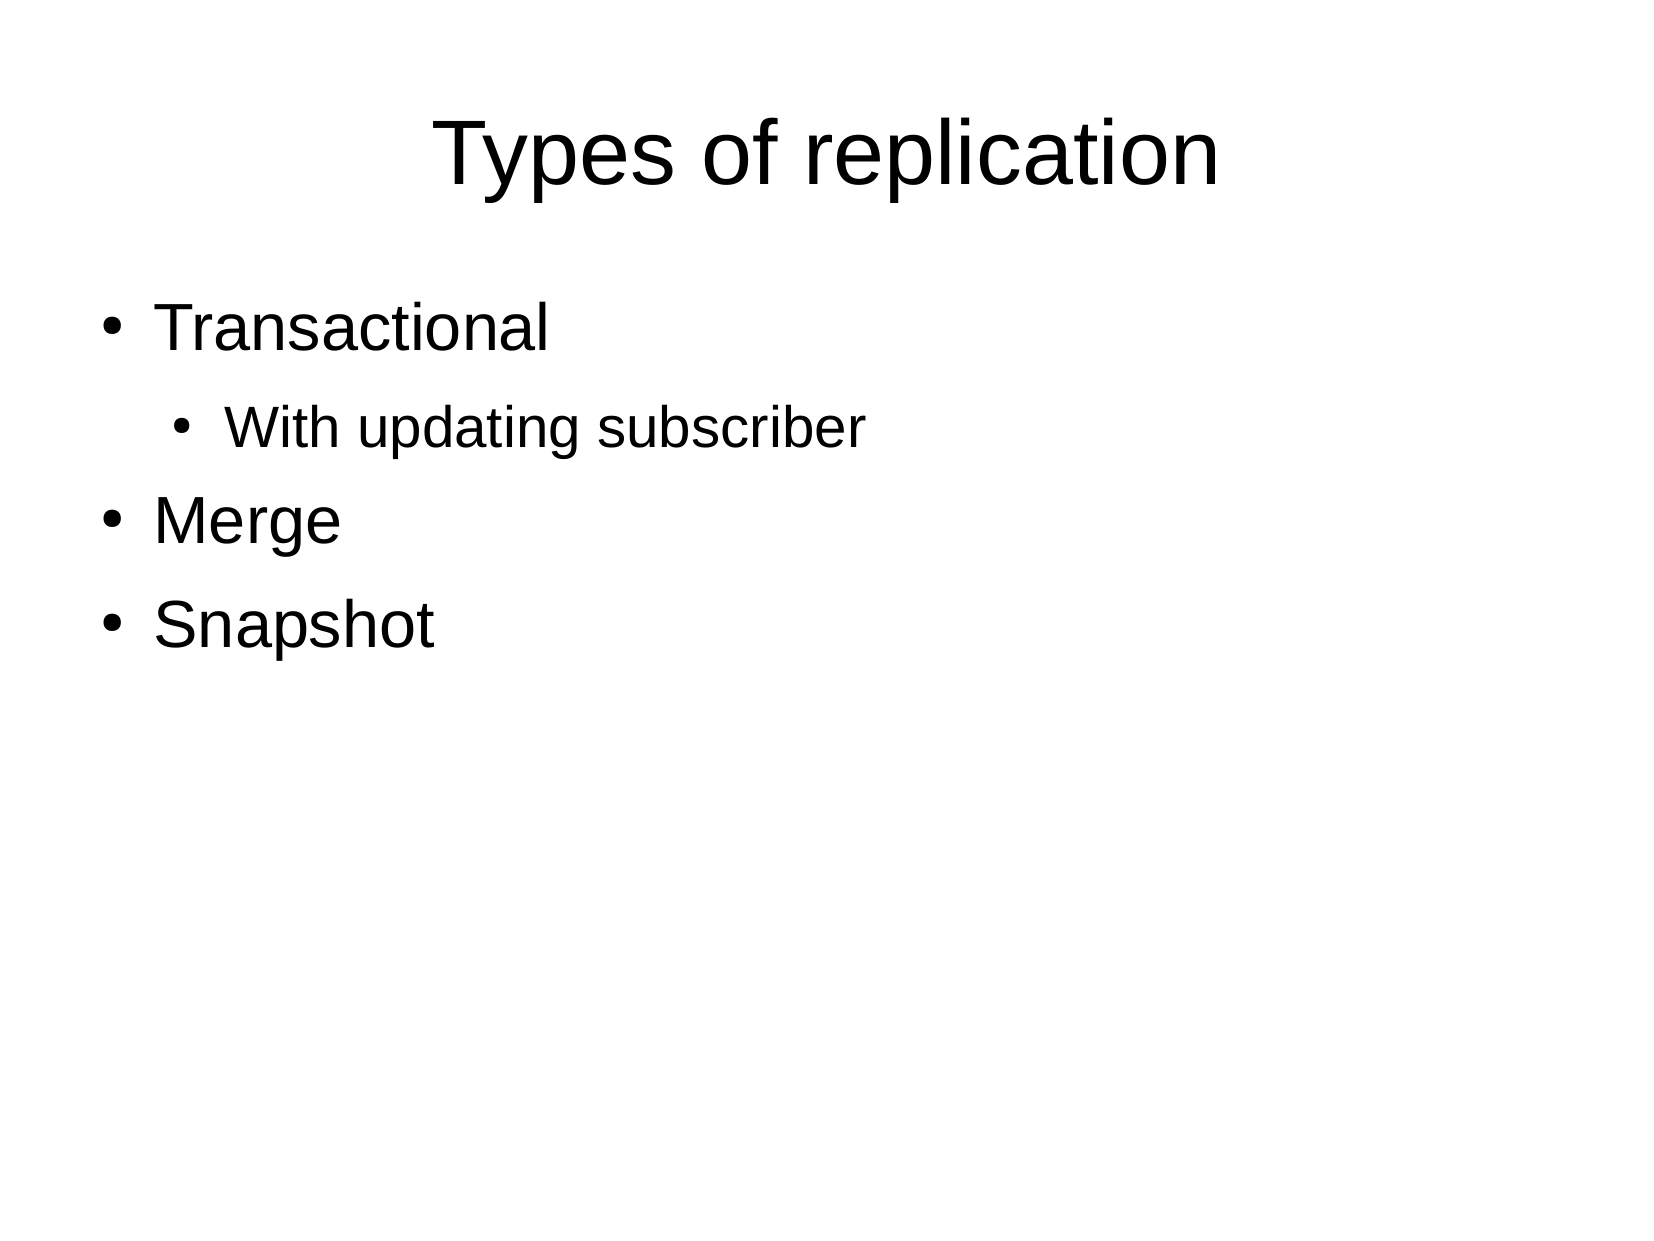

# Types of replication
Transactional
With updating subscriber
Merge
Snapshot